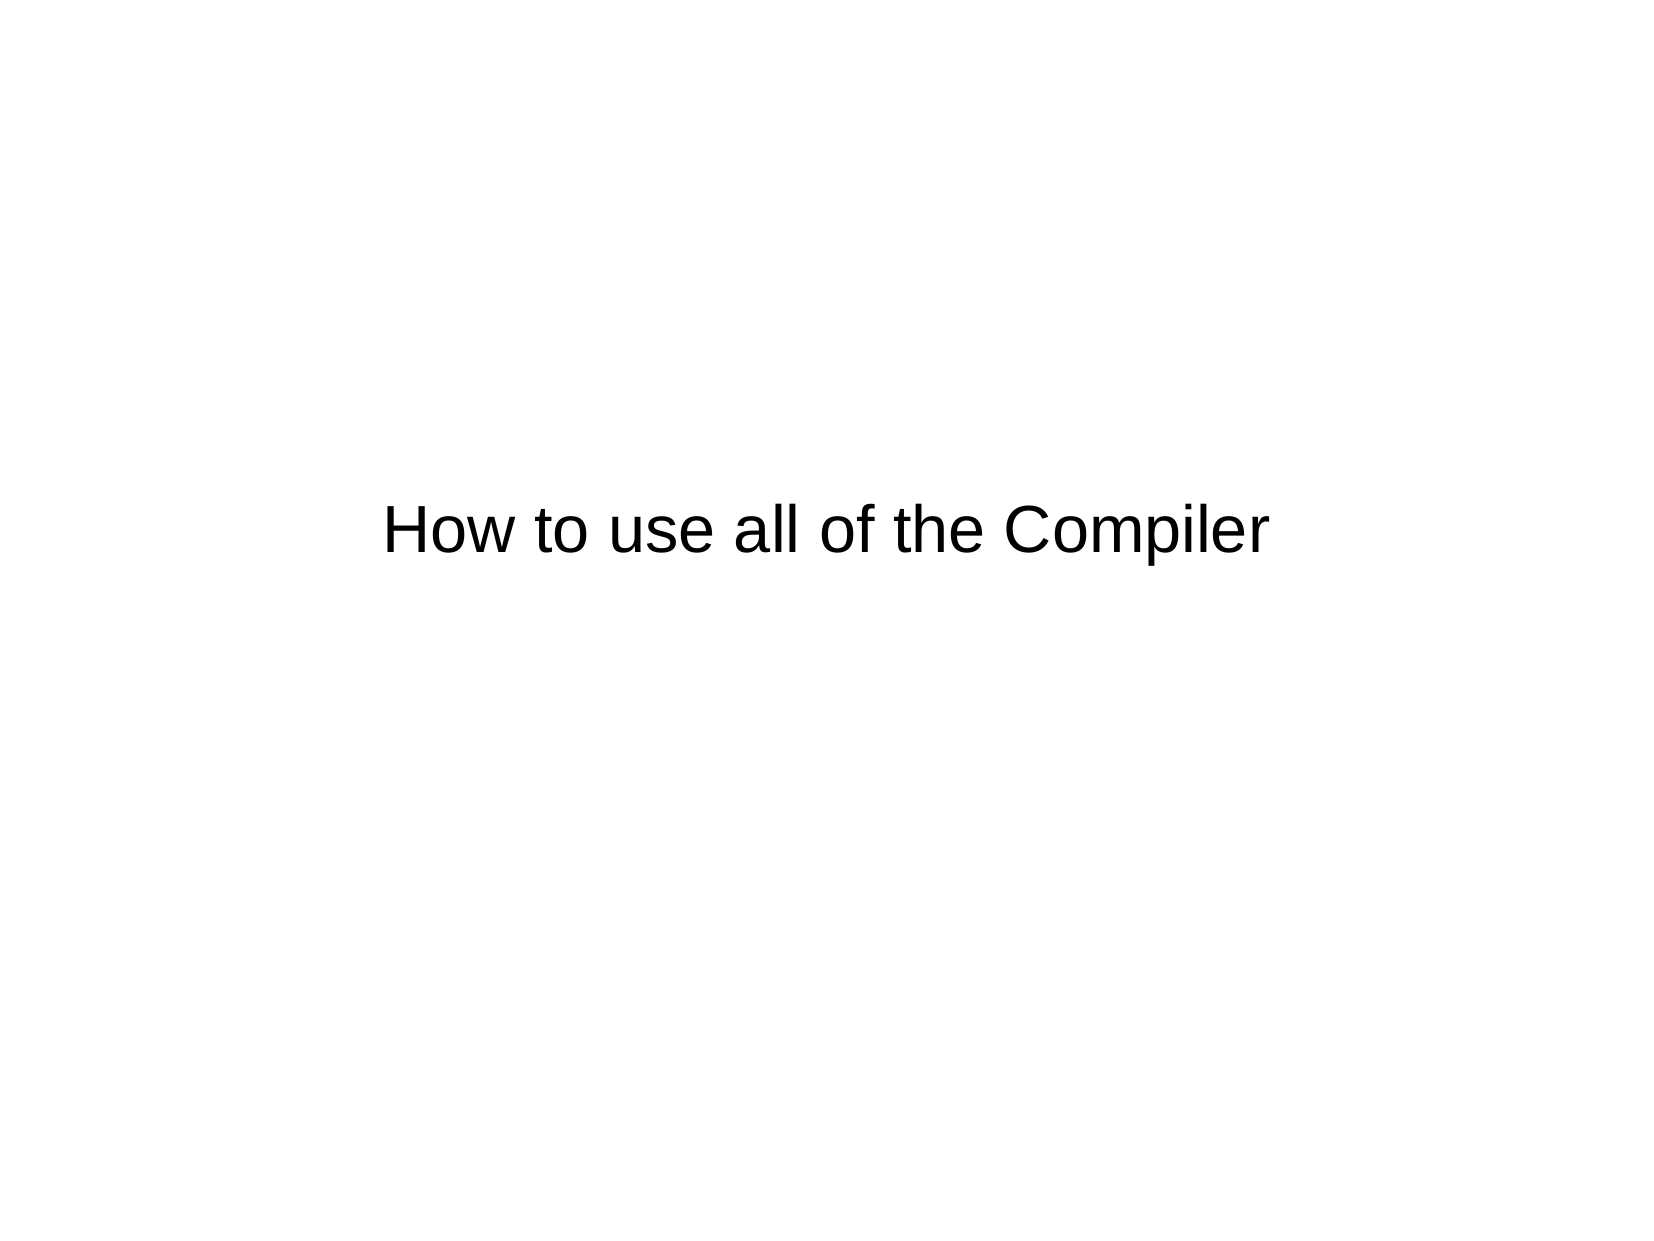

# How to use all of the Compiler